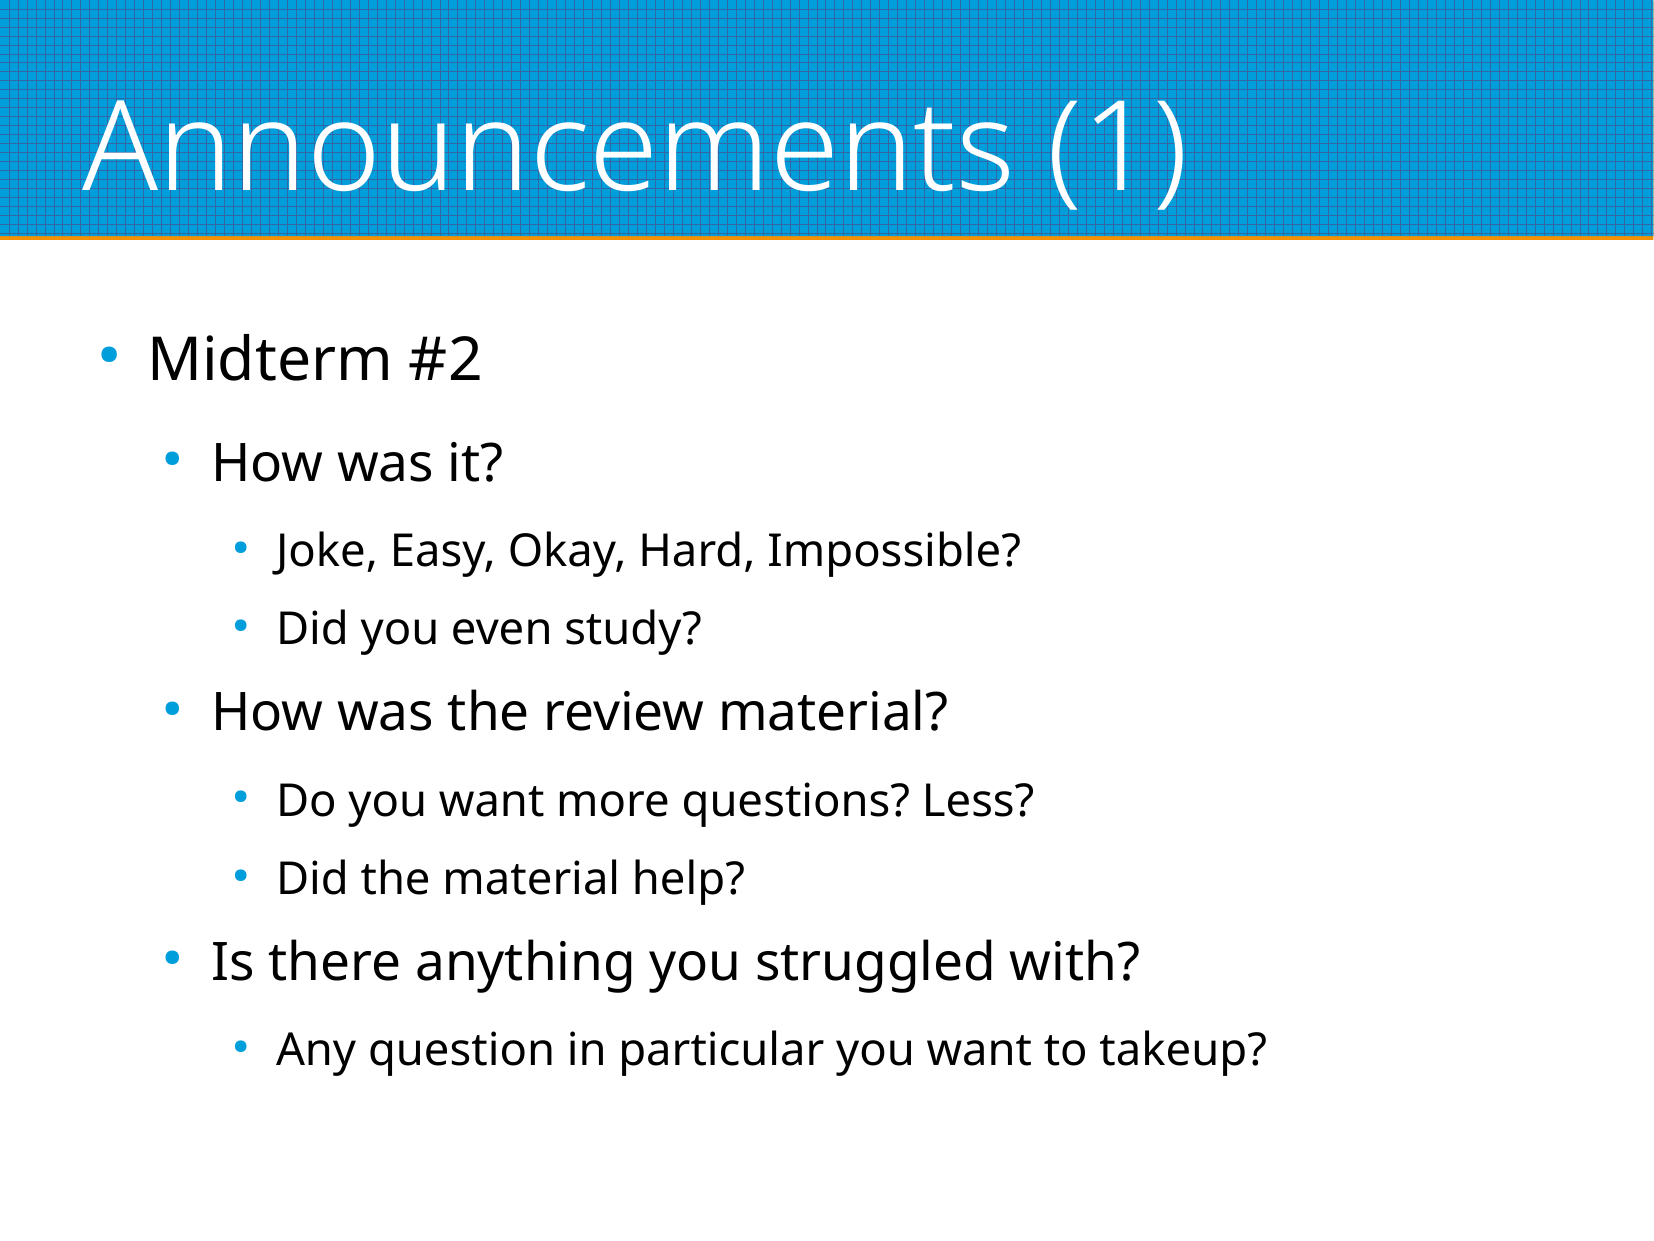

# Announcements (1)
Midterm #2
How was it?
Joke, Easy, Okay, Hard, Impossible?
Did you even study?
How was the review material?
Do you want more questions? Less?
Did the material help?
Is there anything you struggled with?
Any question in particular you want to takeup?